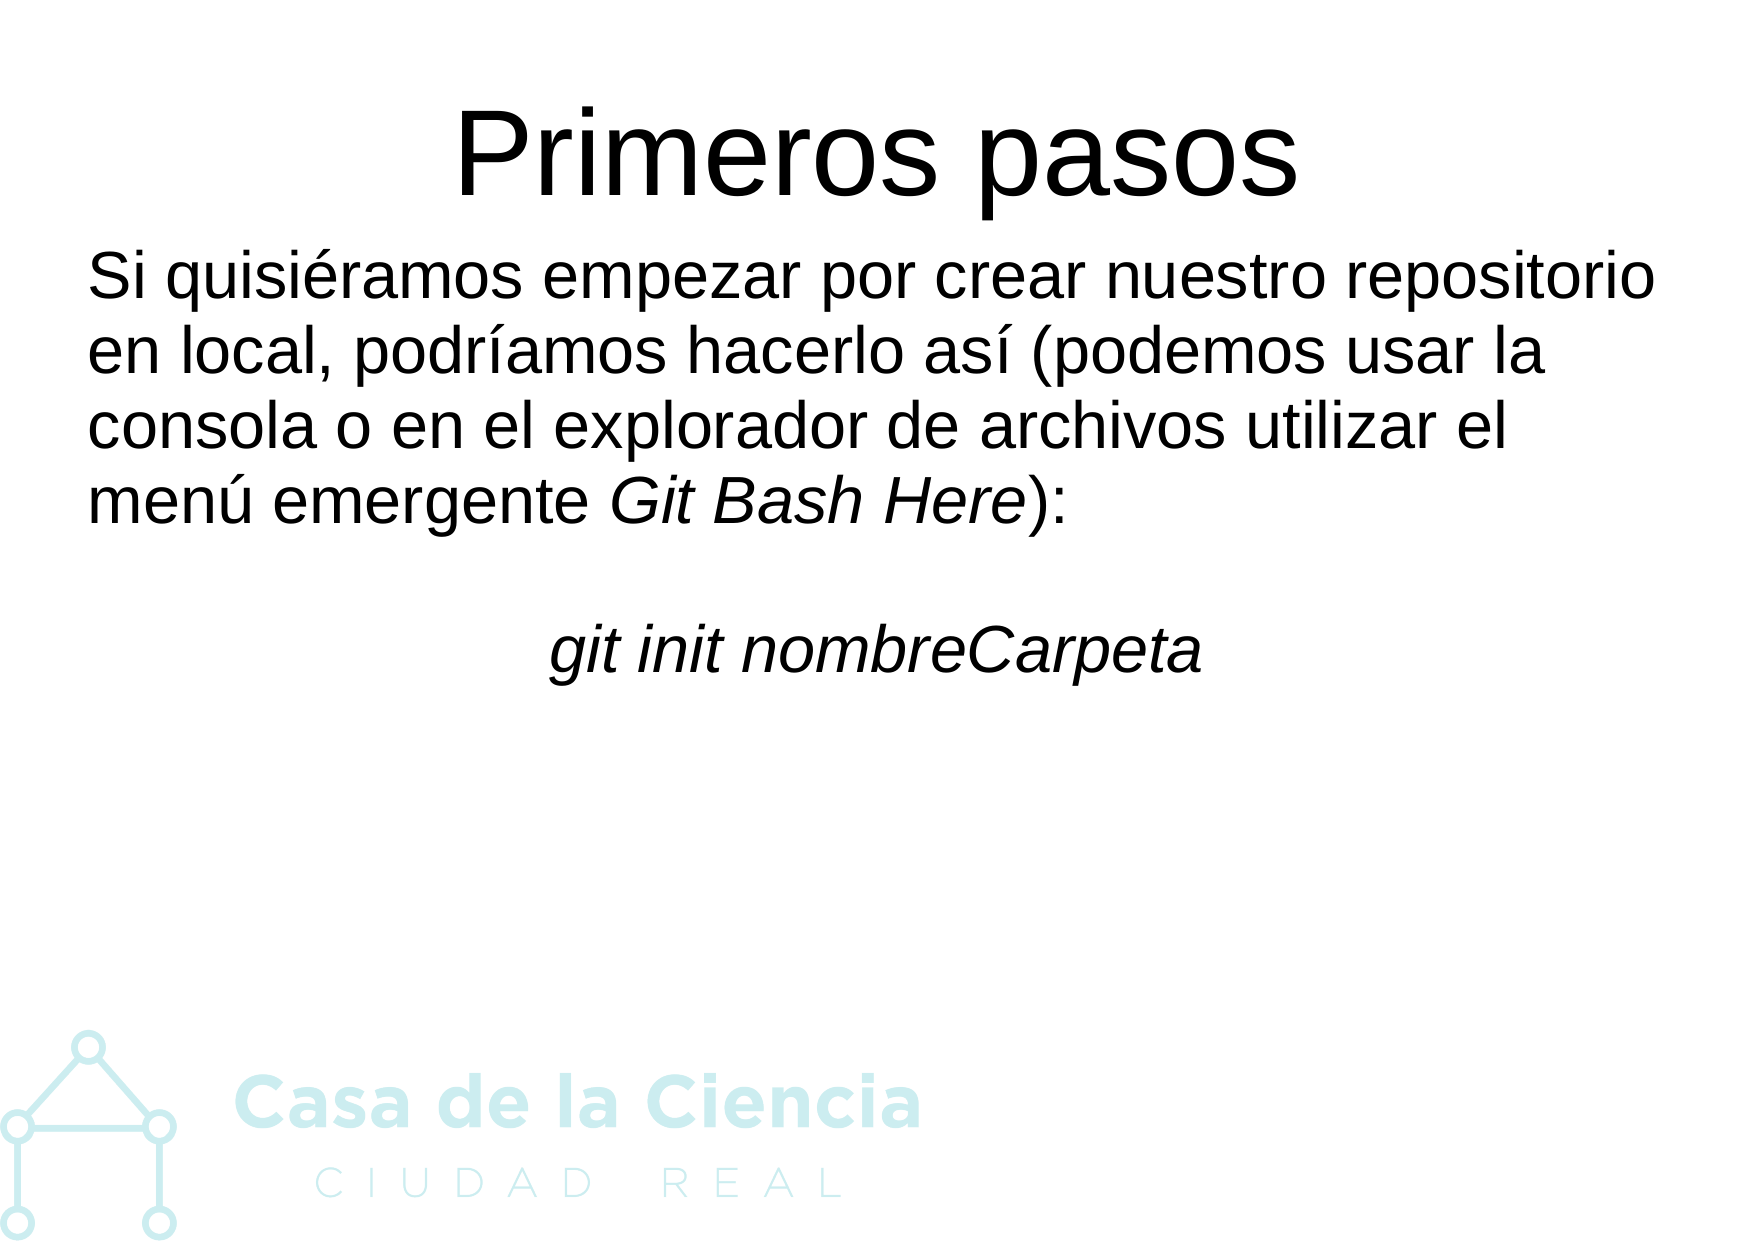

# Primeros pasos
Si quisiéramos empezar por crear nuestro repositorio en local, podríamos hacerlo así (podemos usar la consola o en el explorador de archivos utilizar el menú emergente Git Bash Here):
git init nombreCarpeta